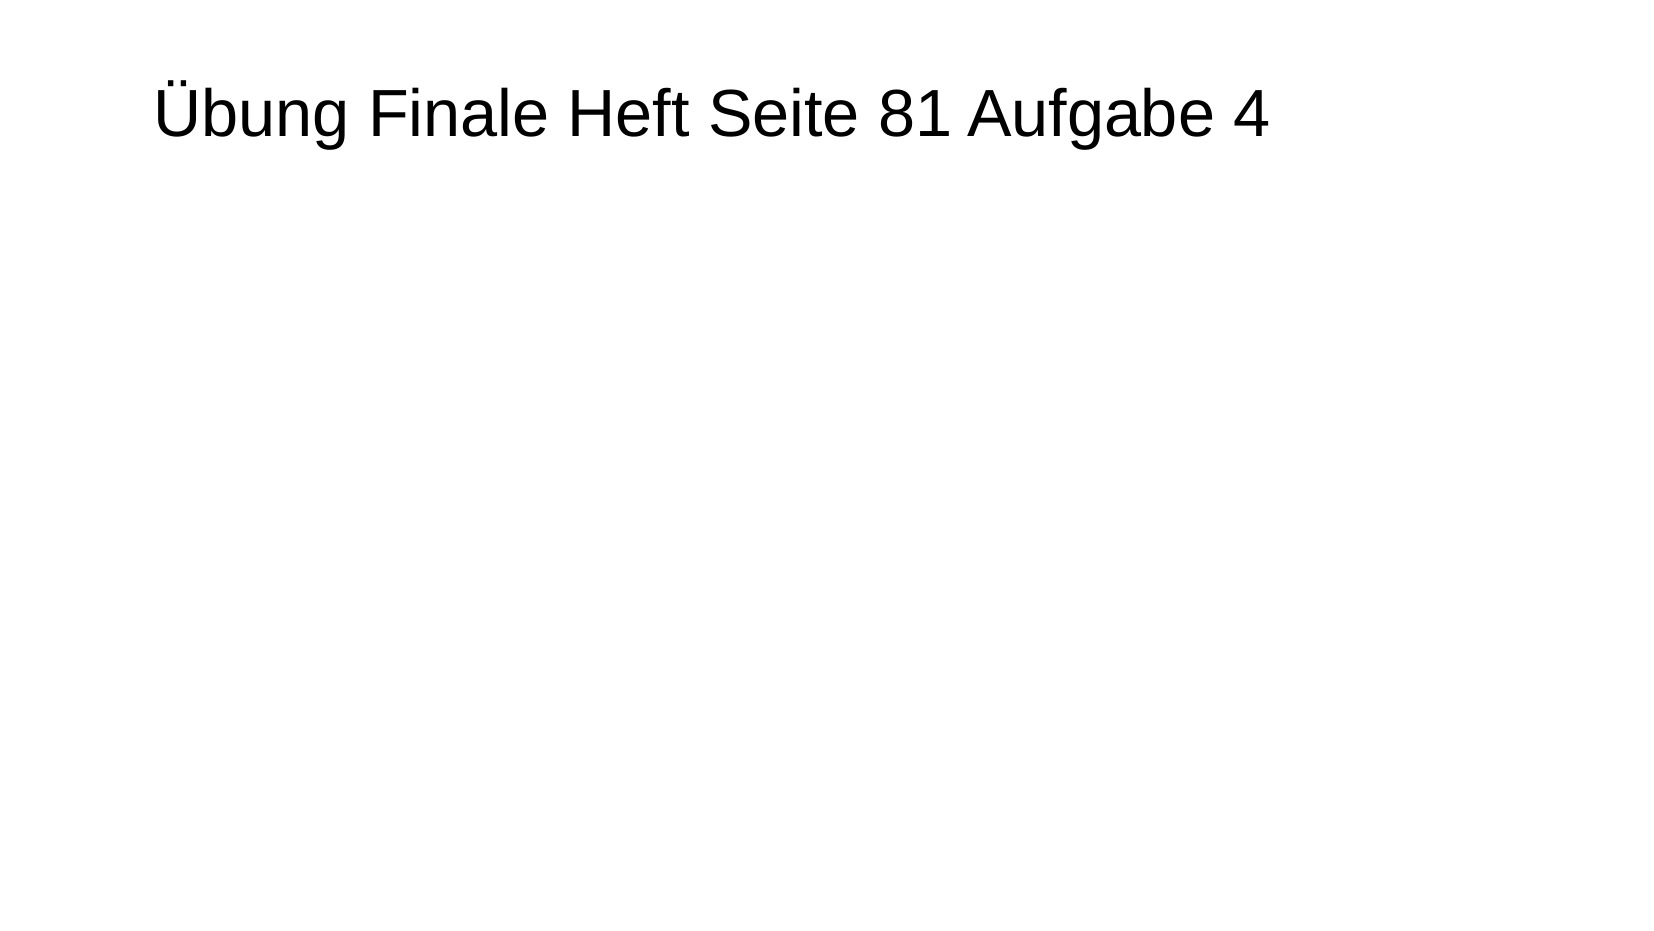

# Übung Finale Heft Seite 81 Aufgabe 4